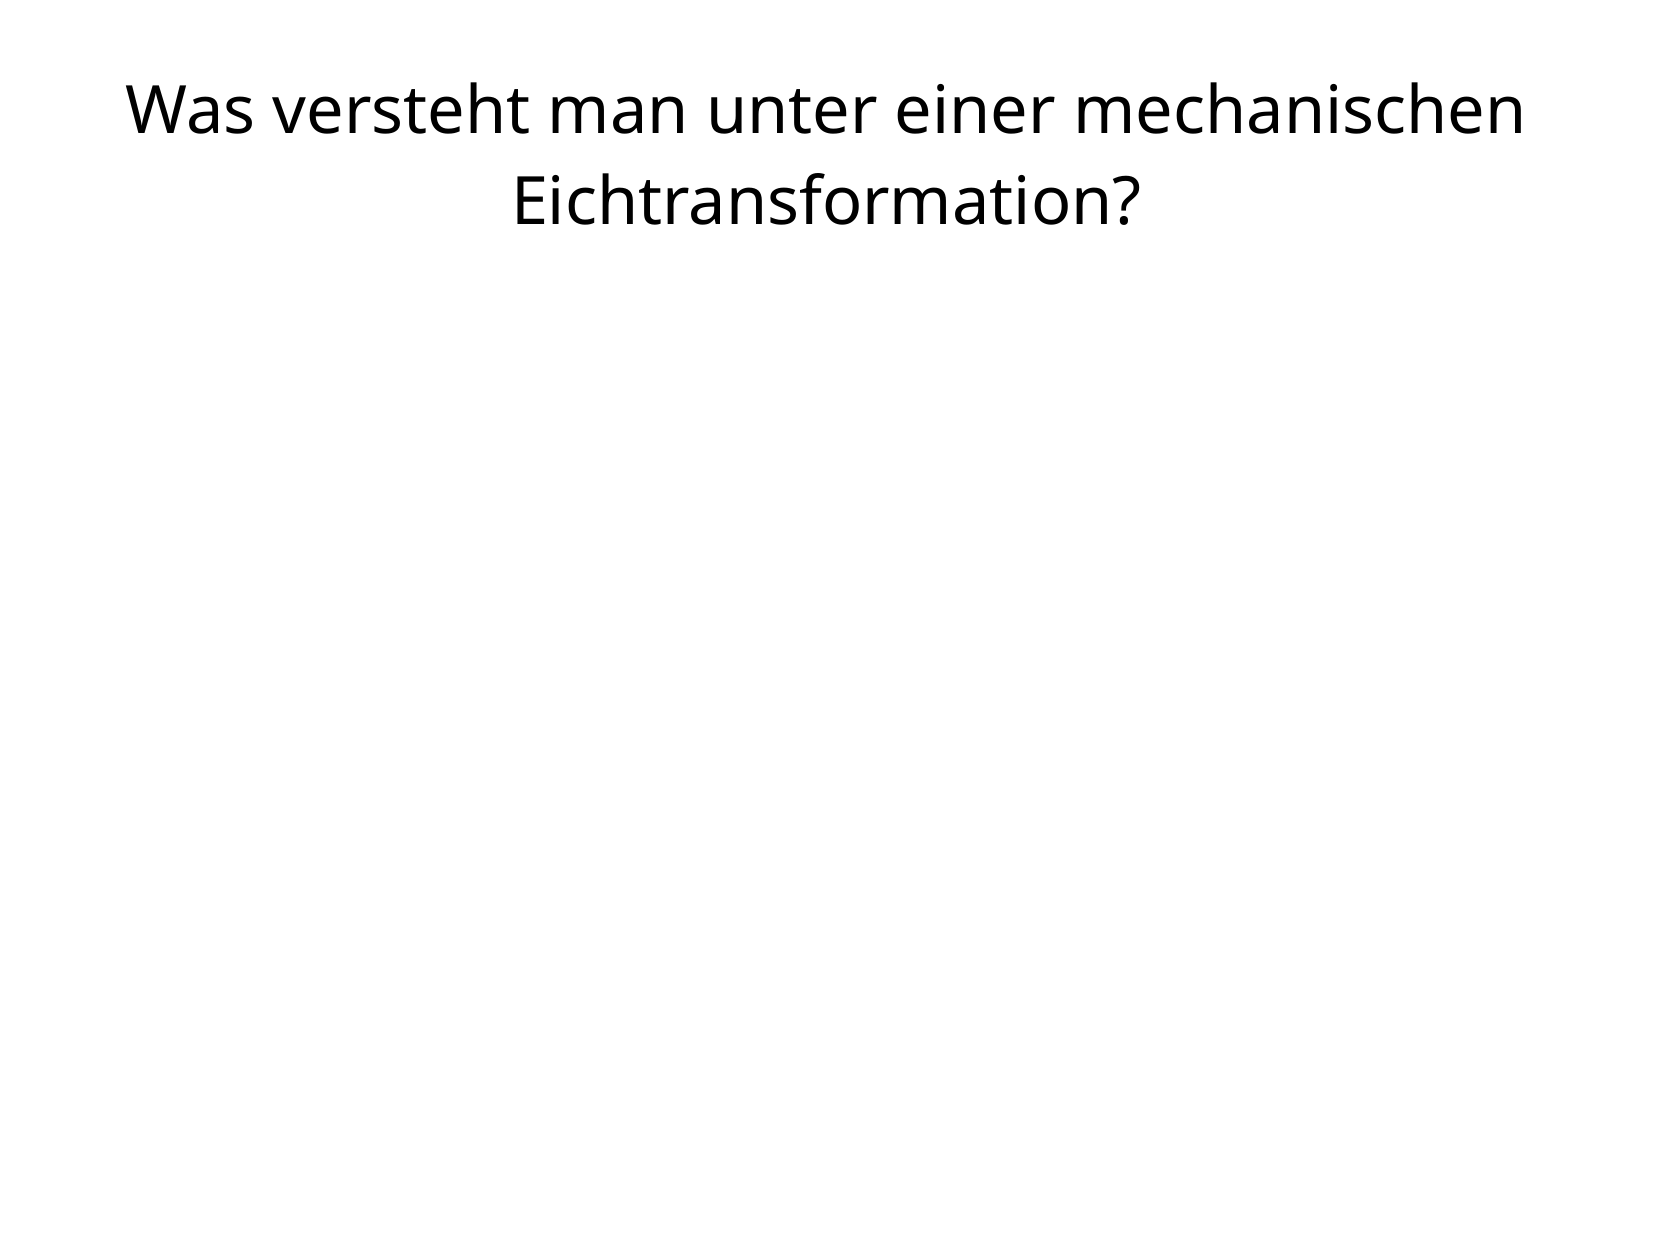

# Was versteht man unter einer mechanischen Eichtransformation?